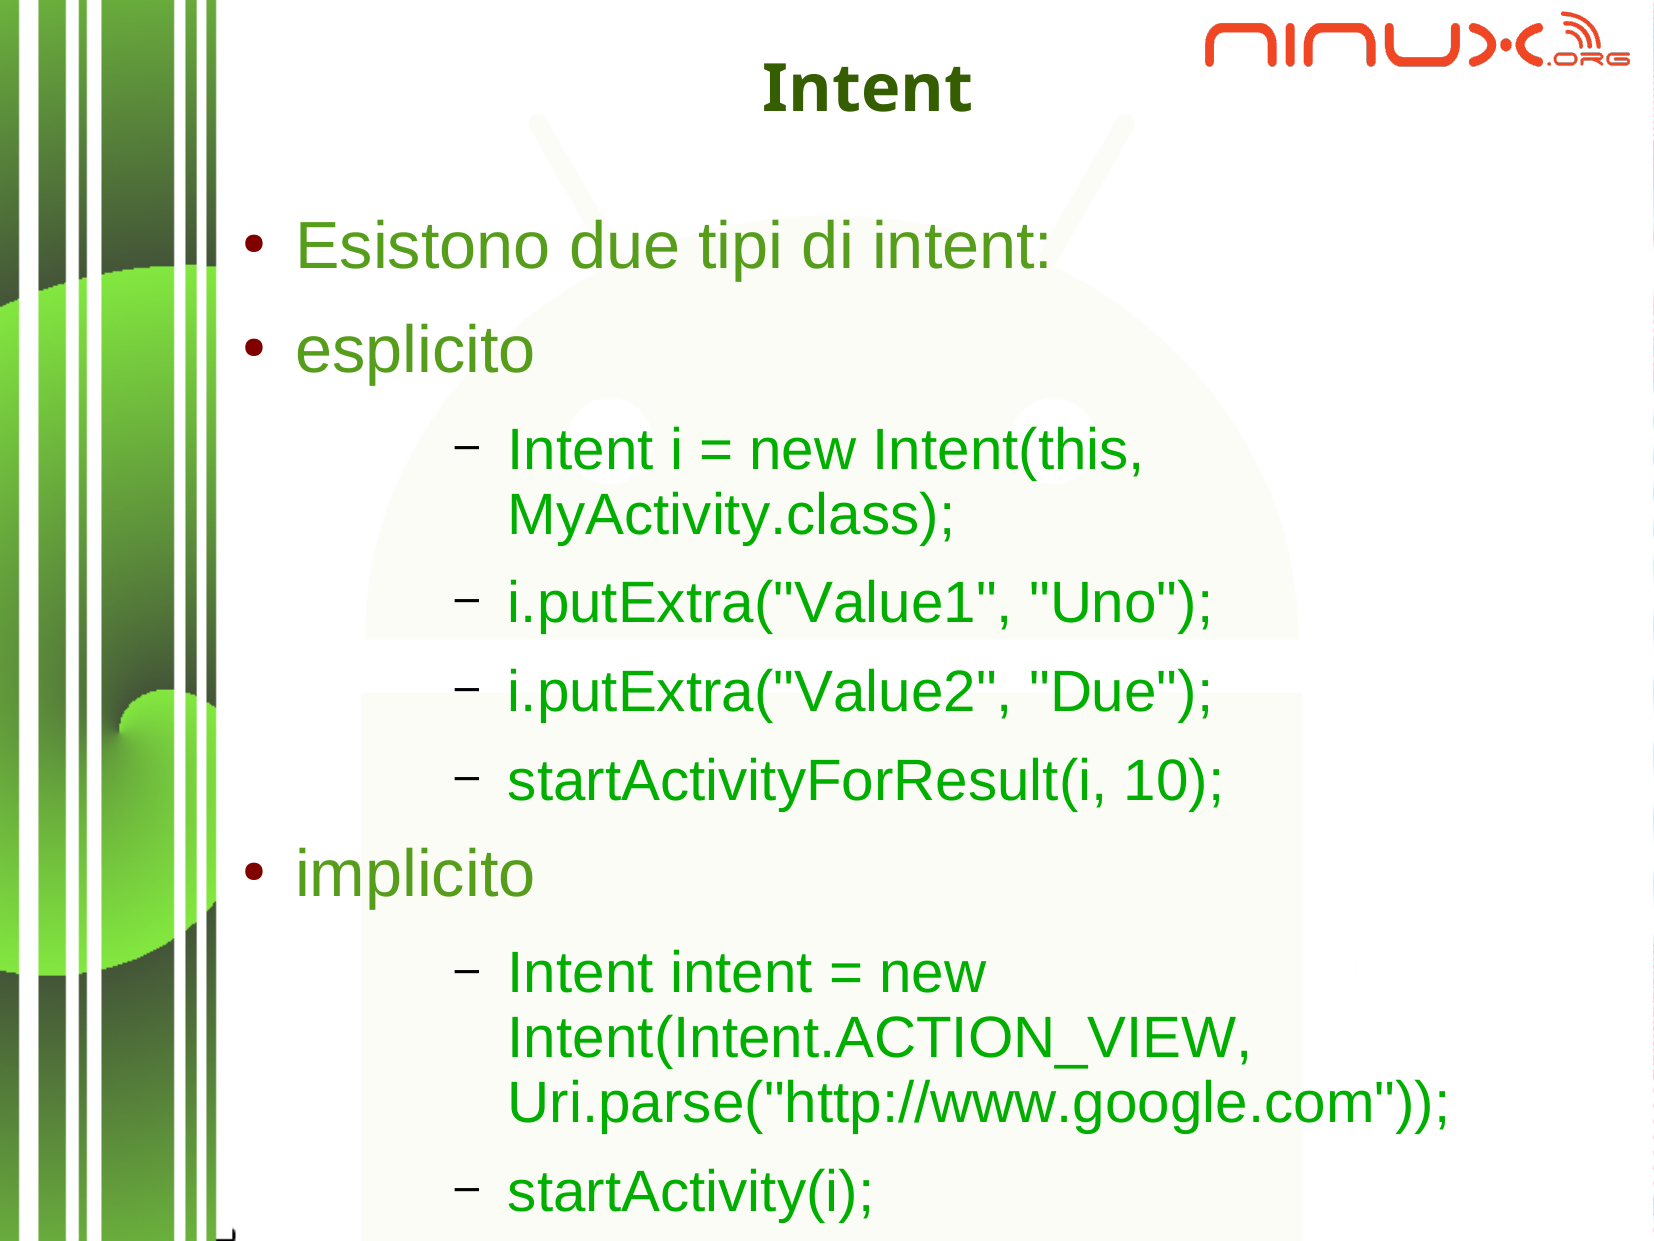

# Intent
Esistono due tipi di intent:
esplicito
Intent i = new Intent(this, MyActivity.class);
i.putExtra("Value1", "Uno");
i.putExtra("Value2", "Due");
startActivityForResult(i, 10);
implicito
Intent intent = new Intent(Intent.ACTION_VIEW, Uri.parse("http://www.google.com"));
startActivity(i);